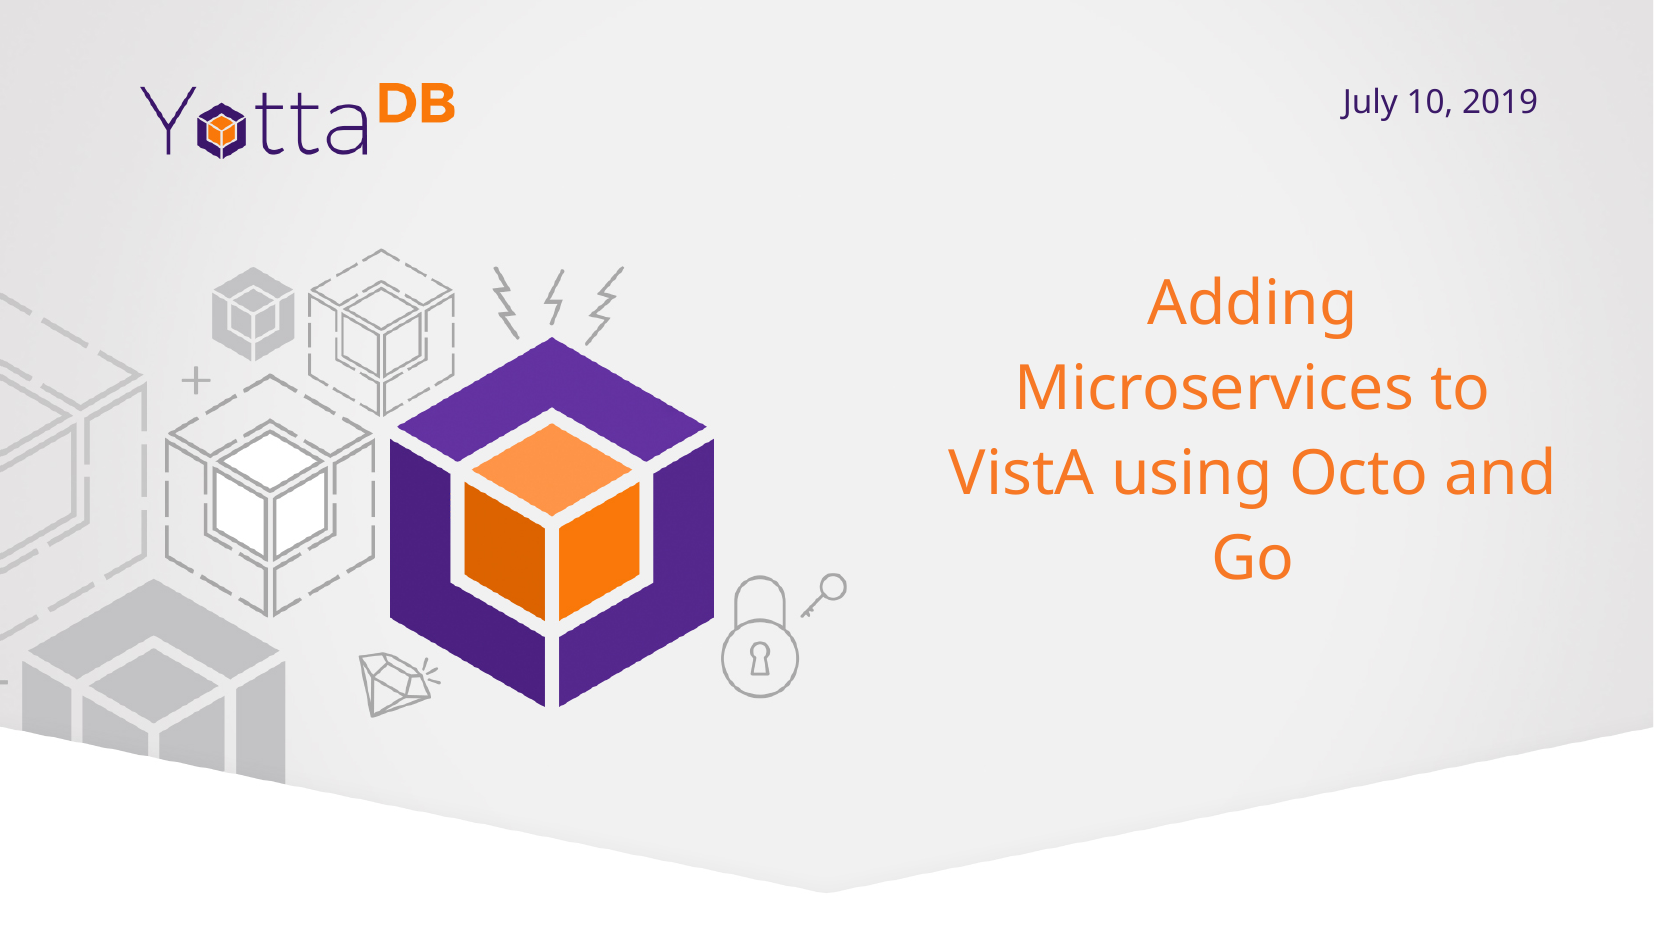

July 10, 2019
# Adding Microservices to VistA using Octo and Go